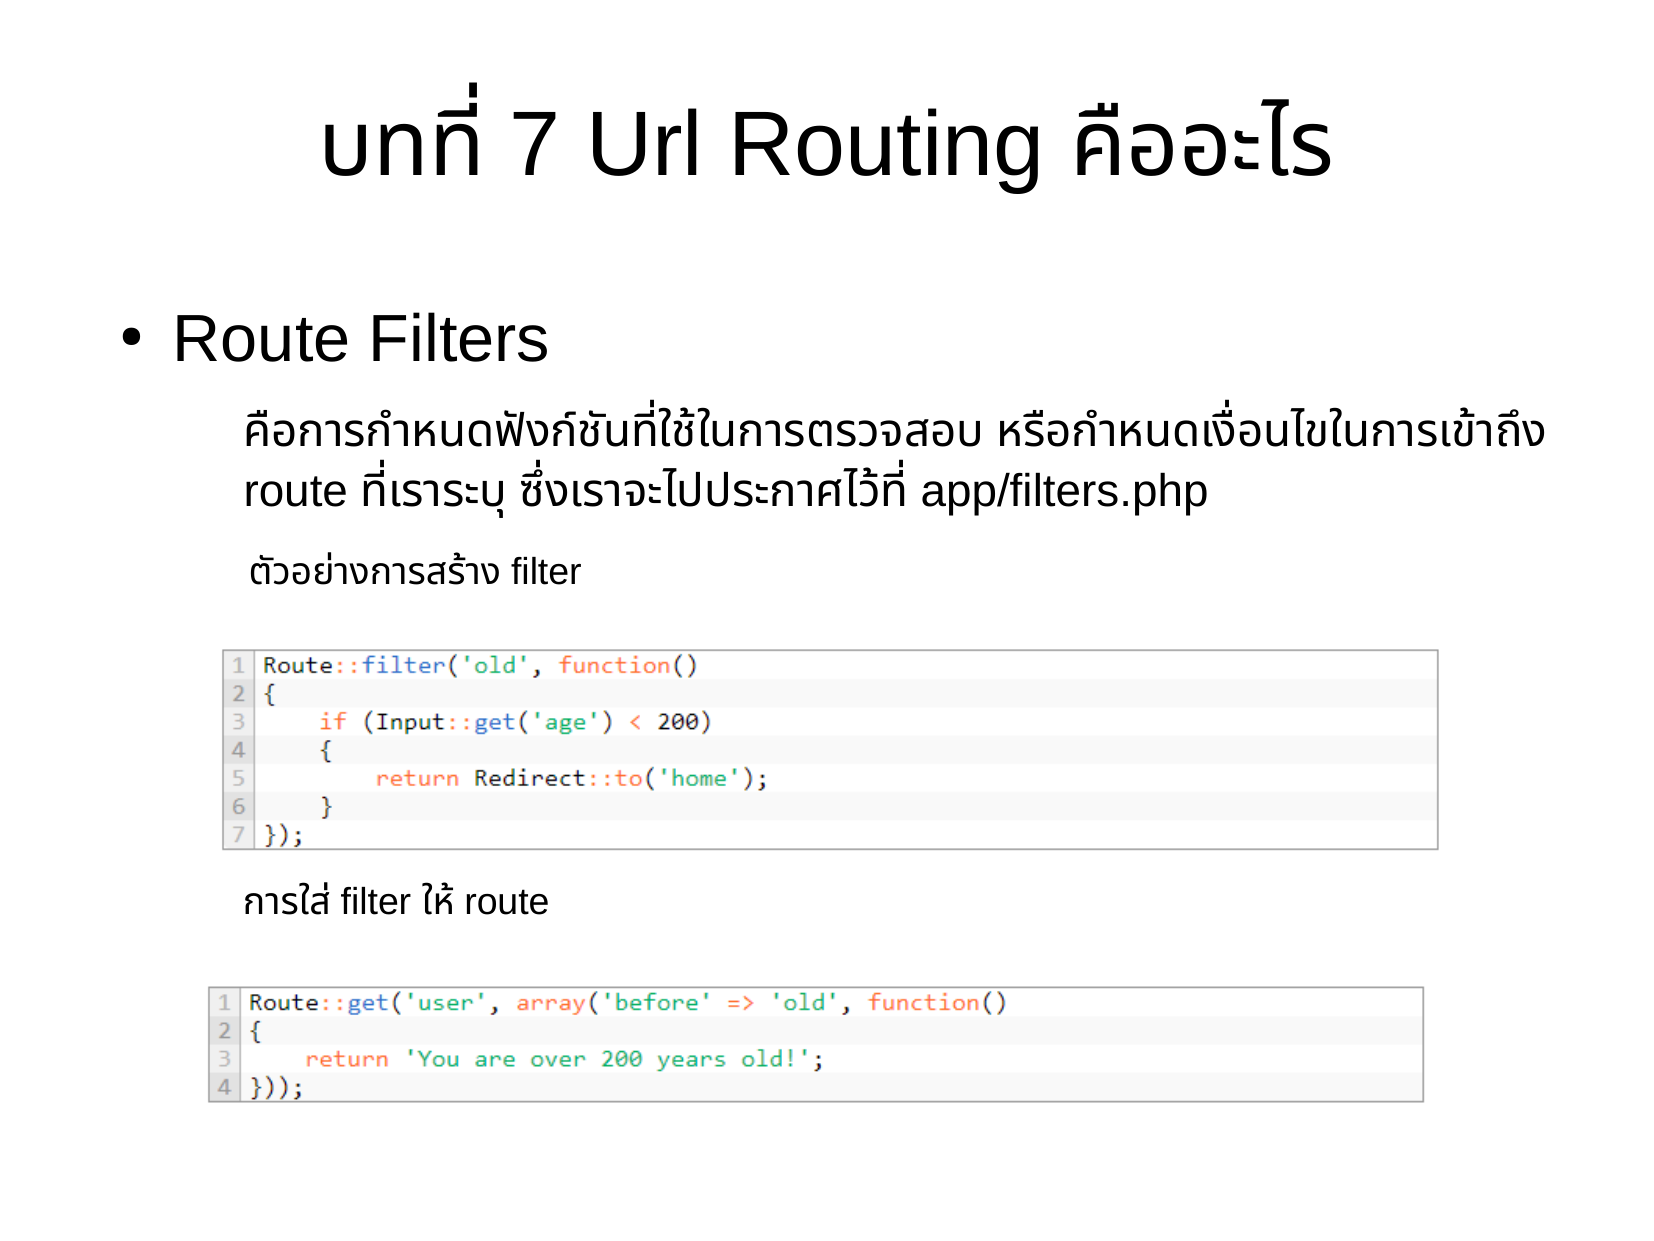

# บทที่ 7 Url Routing คืออะไร
Route Filters
คือการกำหนดฟังก์ชันที่ใช้ในการตรวจสอบ หรือกำหนดเงื่อนไขในการเข้าถึง route ที่เราระบุ ซึ่งเราจะไปประกาศไว้ที่ app/filters.php
ตัวอย่างการสร้าง filter
การใส่ filter ให้ route